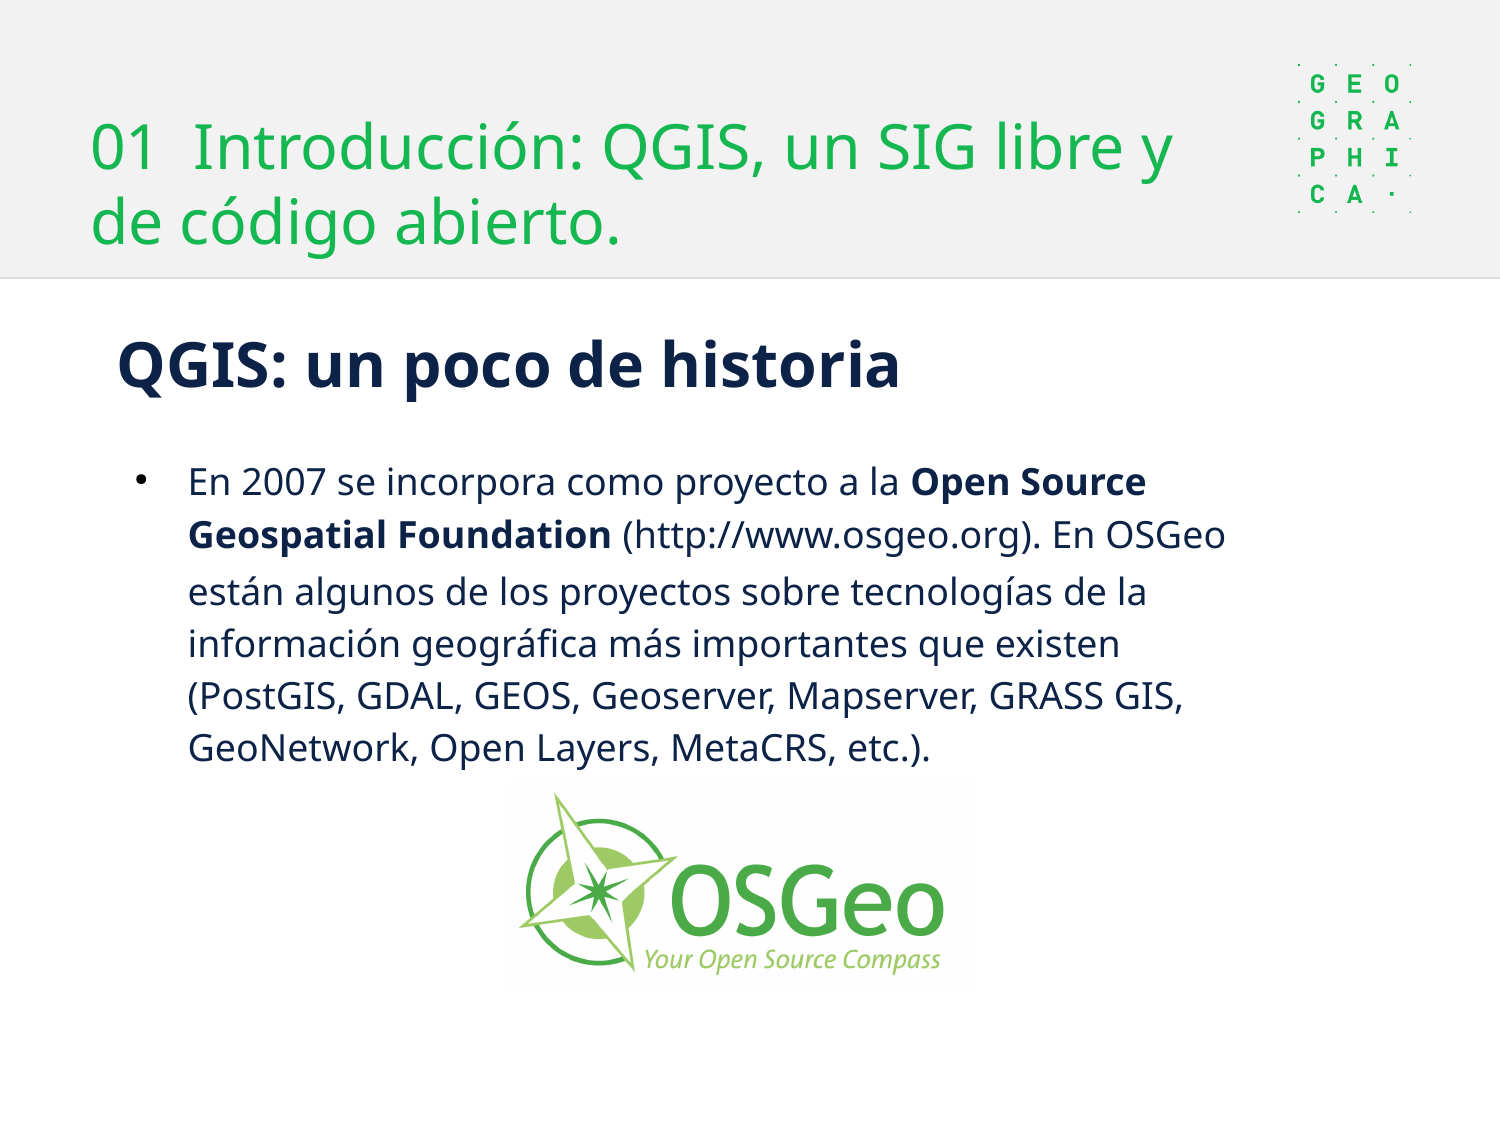

# 01 Introducción: QGIS, un SIG libre y de código abierto.
QGIS: un poco de historia
En 2007 se incorpora como proyecto a la Open Source Geospatial Foundation (http://www.osgeo.org). En OSGeo están algunos de los proyectos sobre tecnologías de la información geográfica más importantes que existen (PostGIS, GDAL, GEOS, Geoserver, Mapserver, GRASS GIS, GeoNetwork, Open Layers, MetaCRS, etc.).